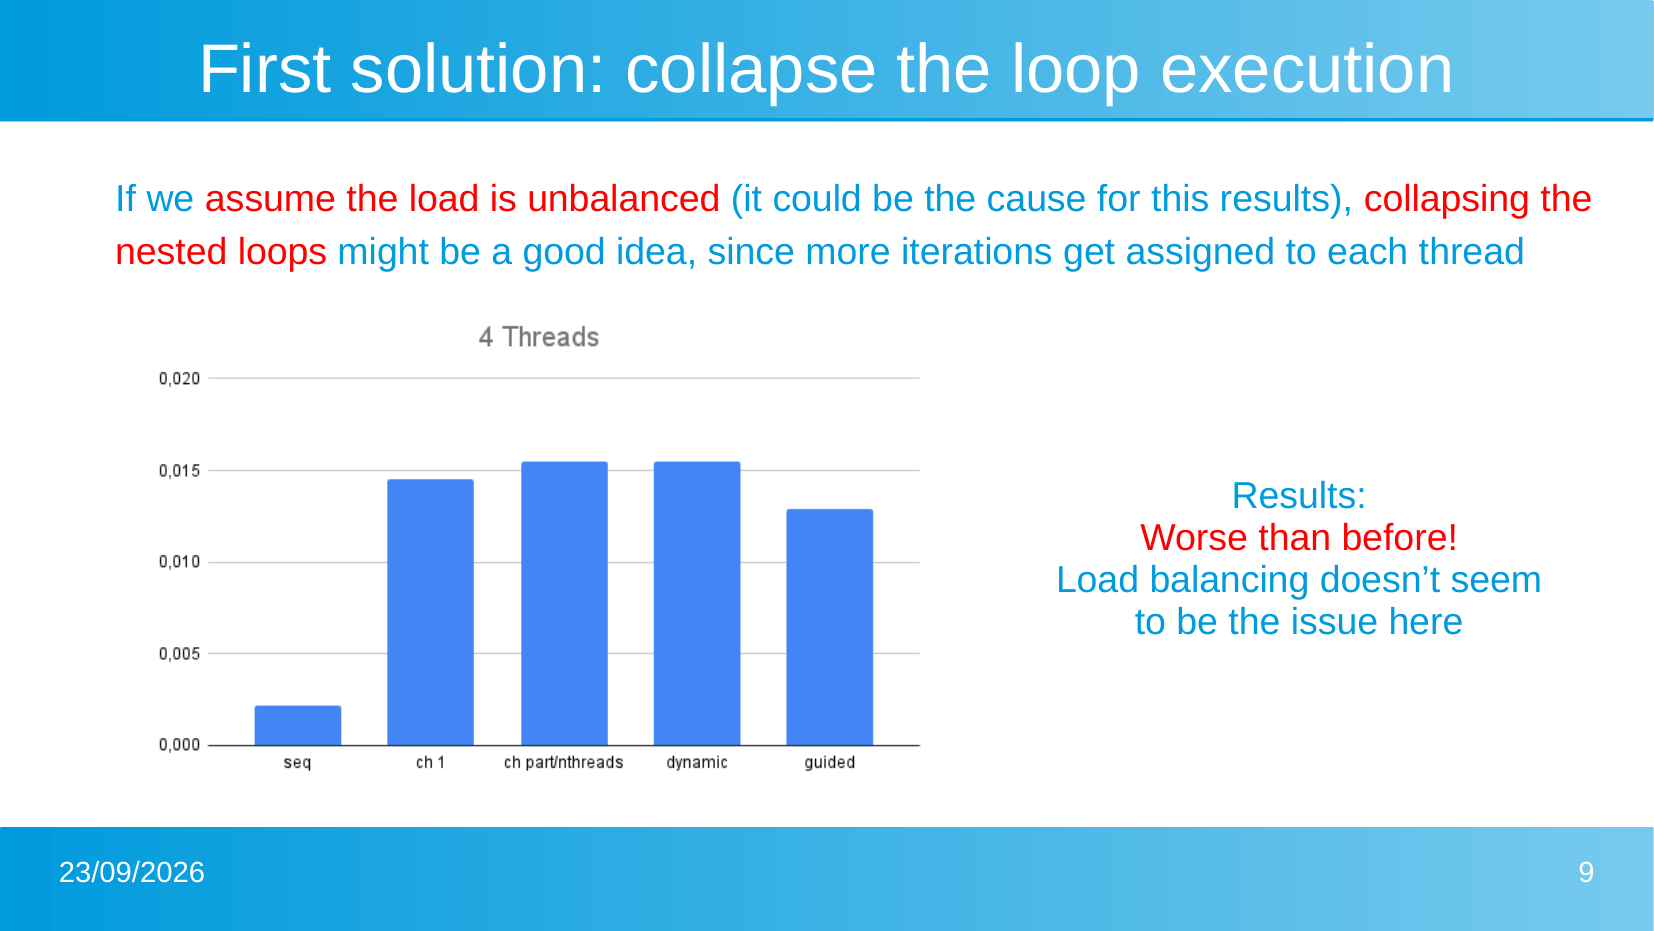

# First solution: collapse the loop execution
If we assume the load is unbalanced (it could be the cause for this results), collapsing the nested loops might be a good idea, since more iterations get assigned to each thread
Results:
Worse than before!
Load balancing doesn’t seem to be the issue here
9